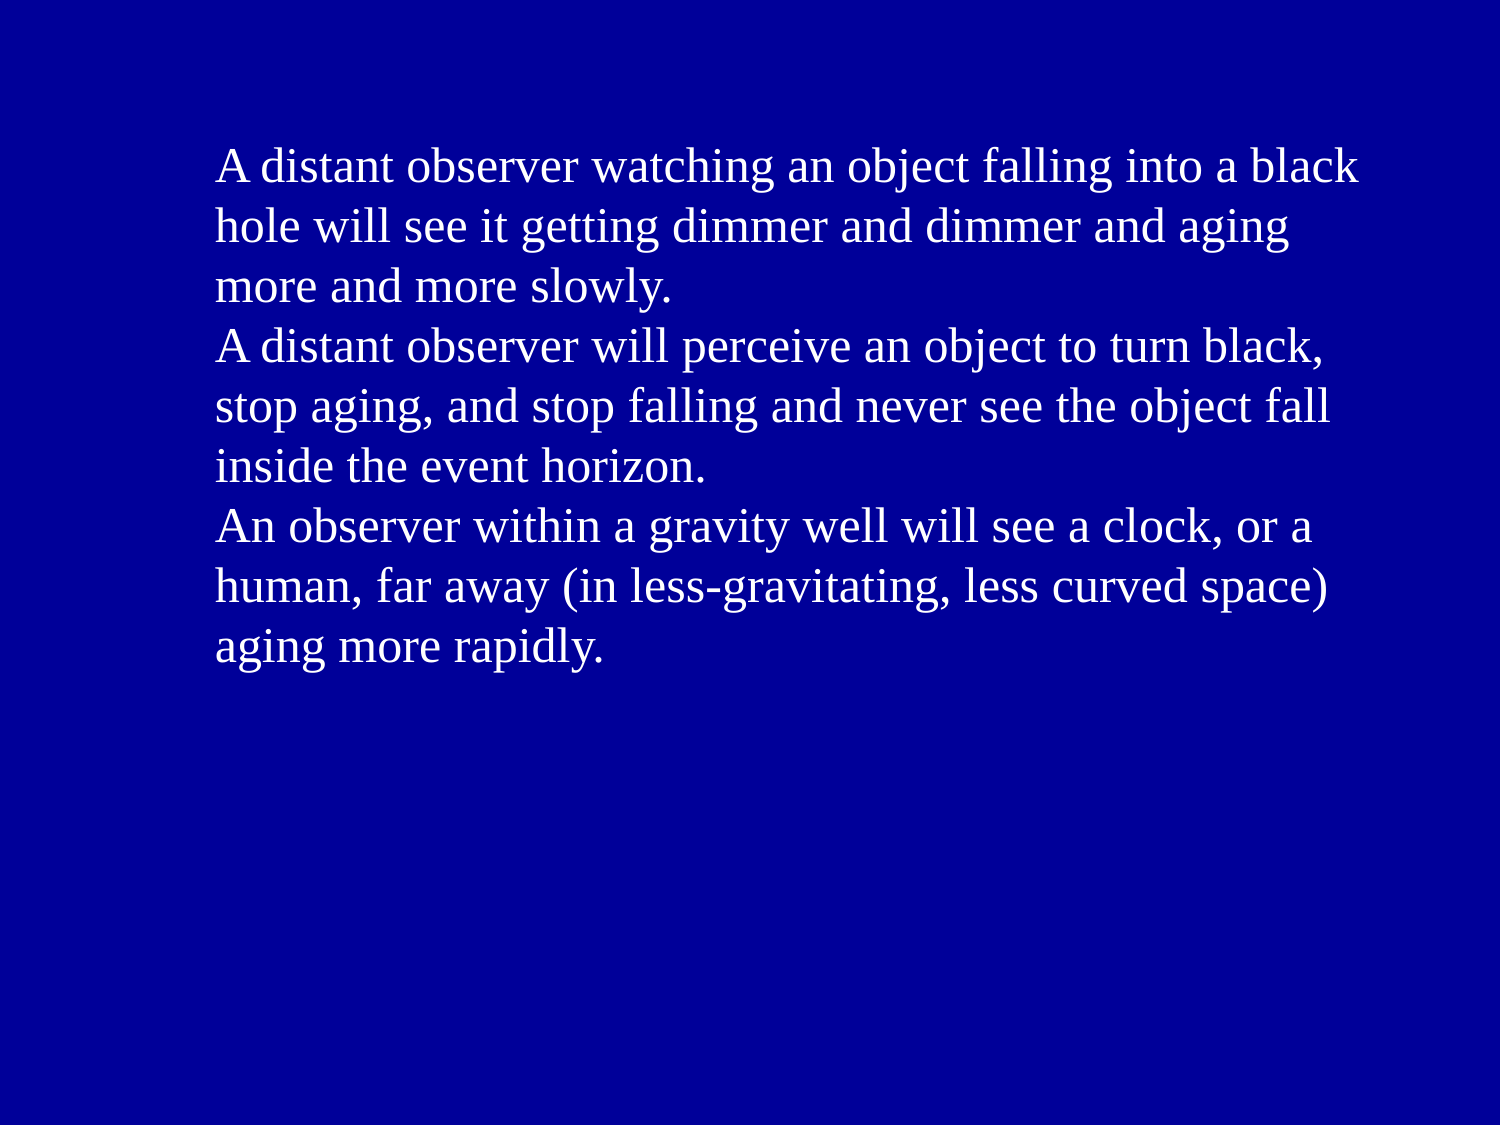

A distant observer watching an object falling into a black hole will see it getting dimmer and dimmer and aging more and more slowly.
A distant observer will perceive an object to turn black, stop aging, and stop falling and never see the object fall inside the event horizon.
An observer within a gravity well will see a clock, or a human, far away (in less-gravitating, less curved space) aging more rapidly.